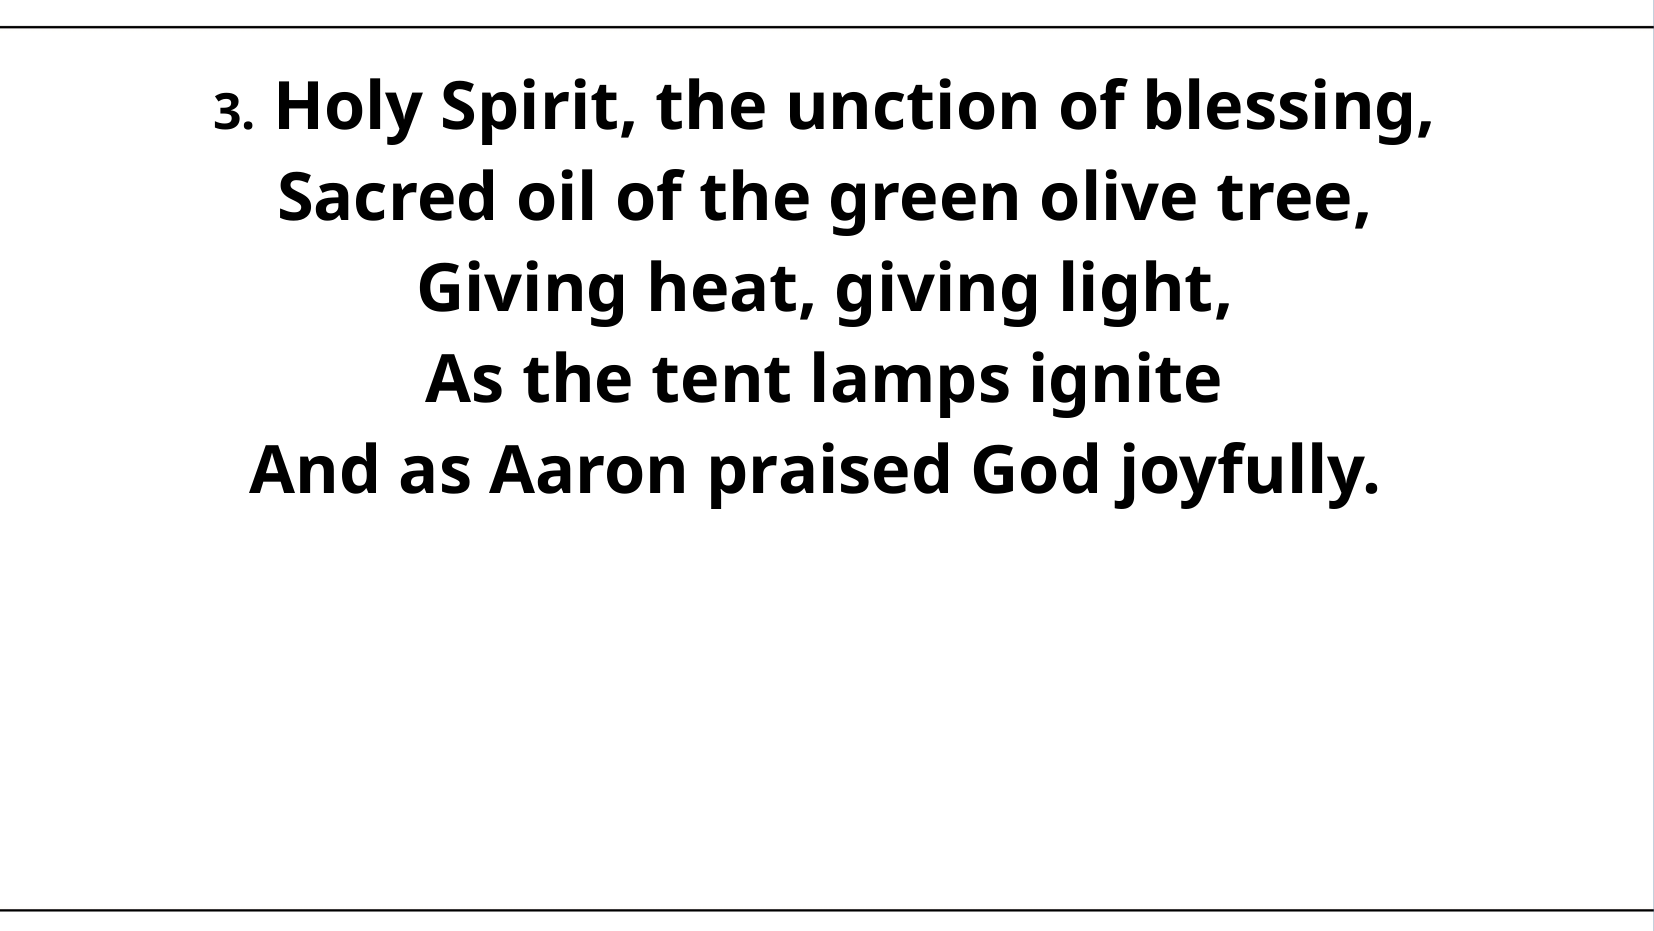

3. Holy Spirit, the unction of blessing,
Sacred oil of the green olive tree,
Giving heat, giving light,
As the tent lamps ignite
And as Aaron praised God joyfully.